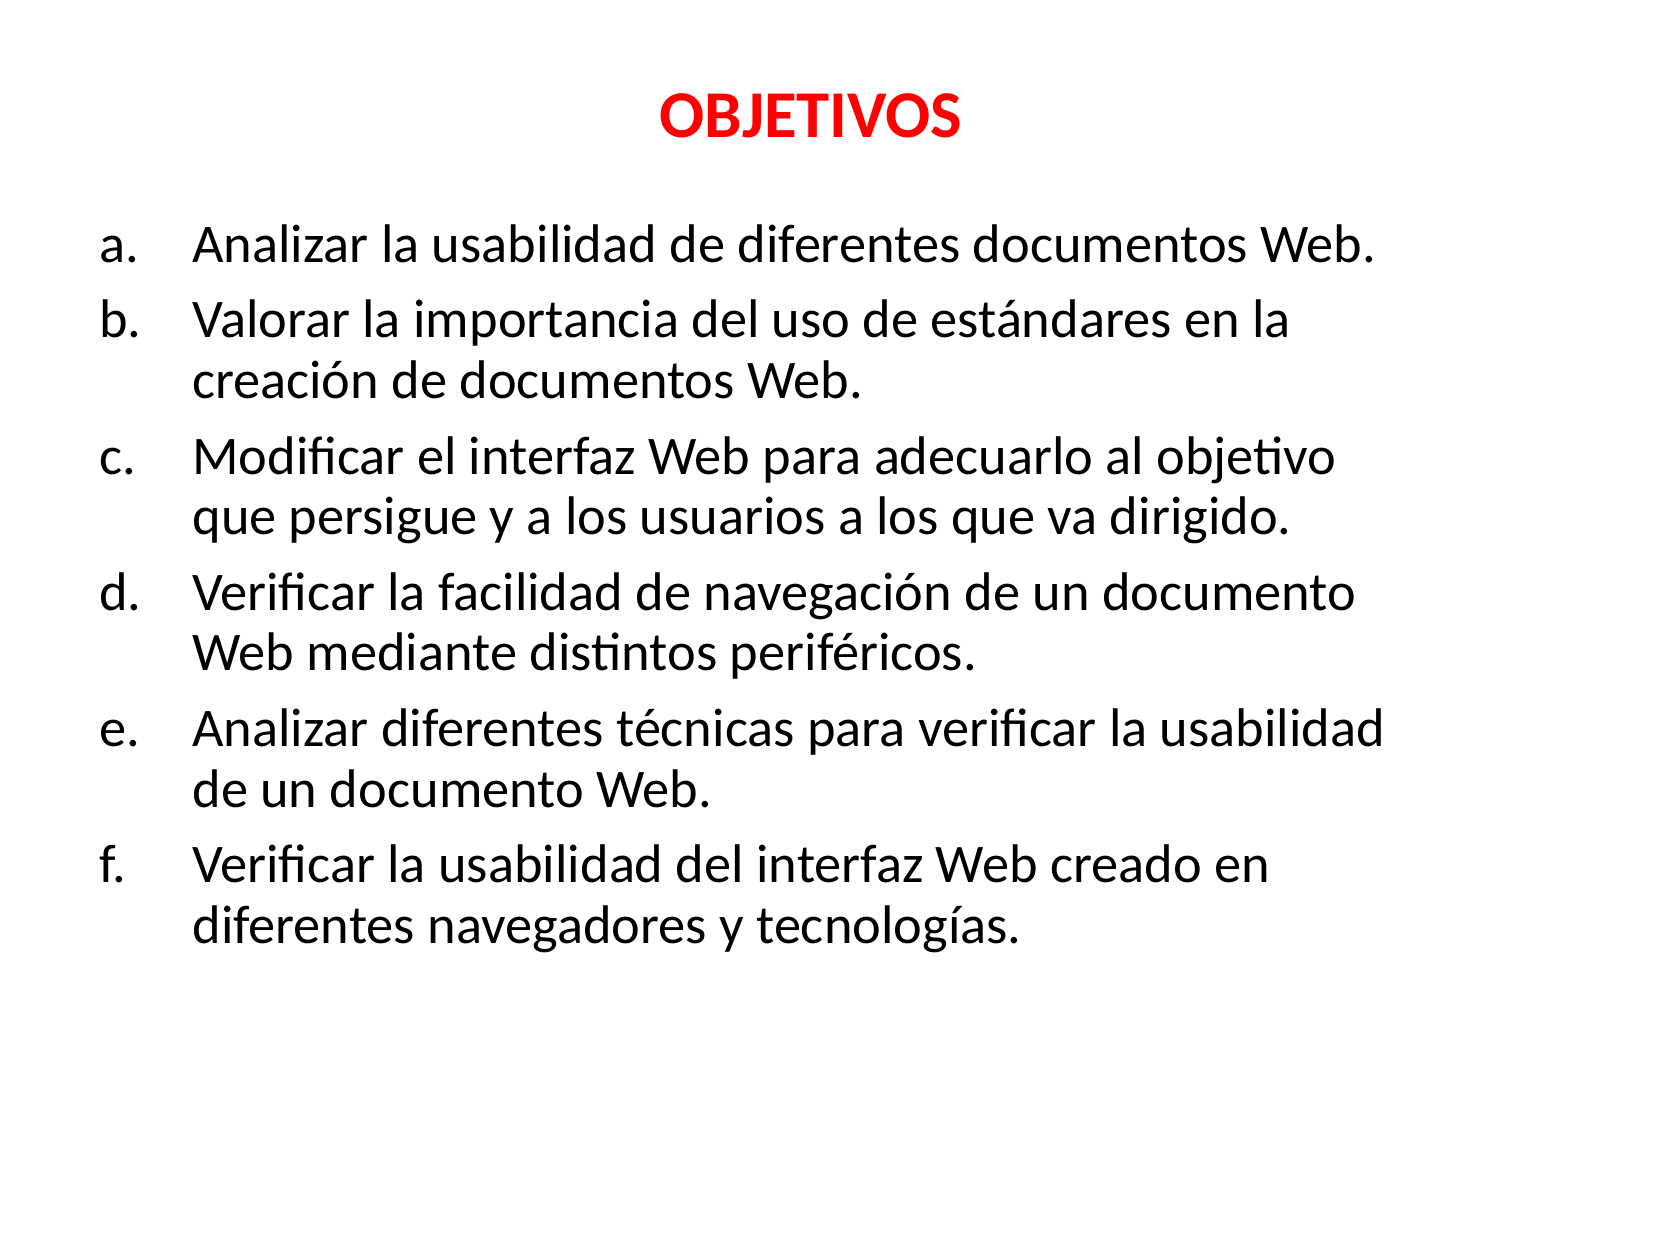

OBJETIVOS
a.
Analizar la usabilidad de diferentes documentos Web.
b.
Valorar la importancia del uso de estándares en la
creación de documentos Web.
c.
Modificar el interfaz Web para adecuarlo al objetivo
que persigue y a los usuarios a los que va dirigido.
d.
Verificar la facilidad de navegación de un documento
Web mediante distintos periféricos.
e.
Analizar diferentes técnicas para verificar la usabilidad
de un documento Web.
f.
Verificar la usabilidad del interfaz Web creado en
diferentes navegadores y tecnologías.